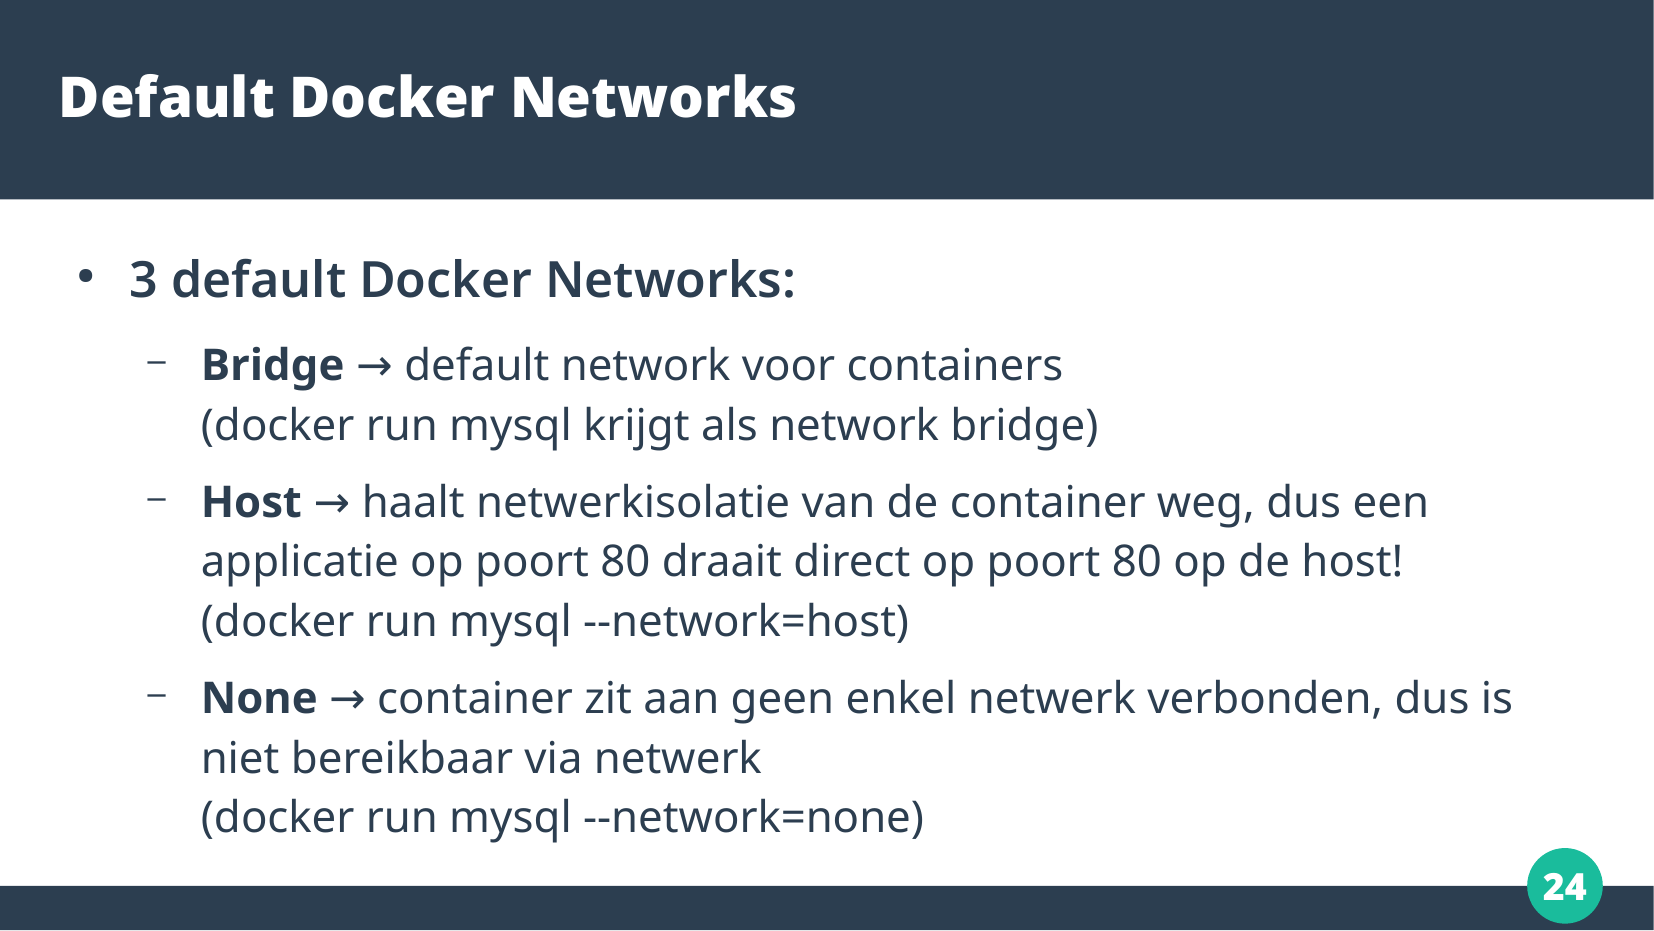

# Default Docker Networks
3 default Docker Networks:
Bridge → default network voor containers
(docker run mysql krijgt als network bridge)
Host → haalt netwerkisolatie van de container weg, dus een applicatie op poort 80 draait direct op poort 80 op de host!
(docker run mysql --network=host)
None → container zit aan geen enkel netwerk verbonden, dus is niet bereikbaar via netwerk
(docker run mysql --network=none)